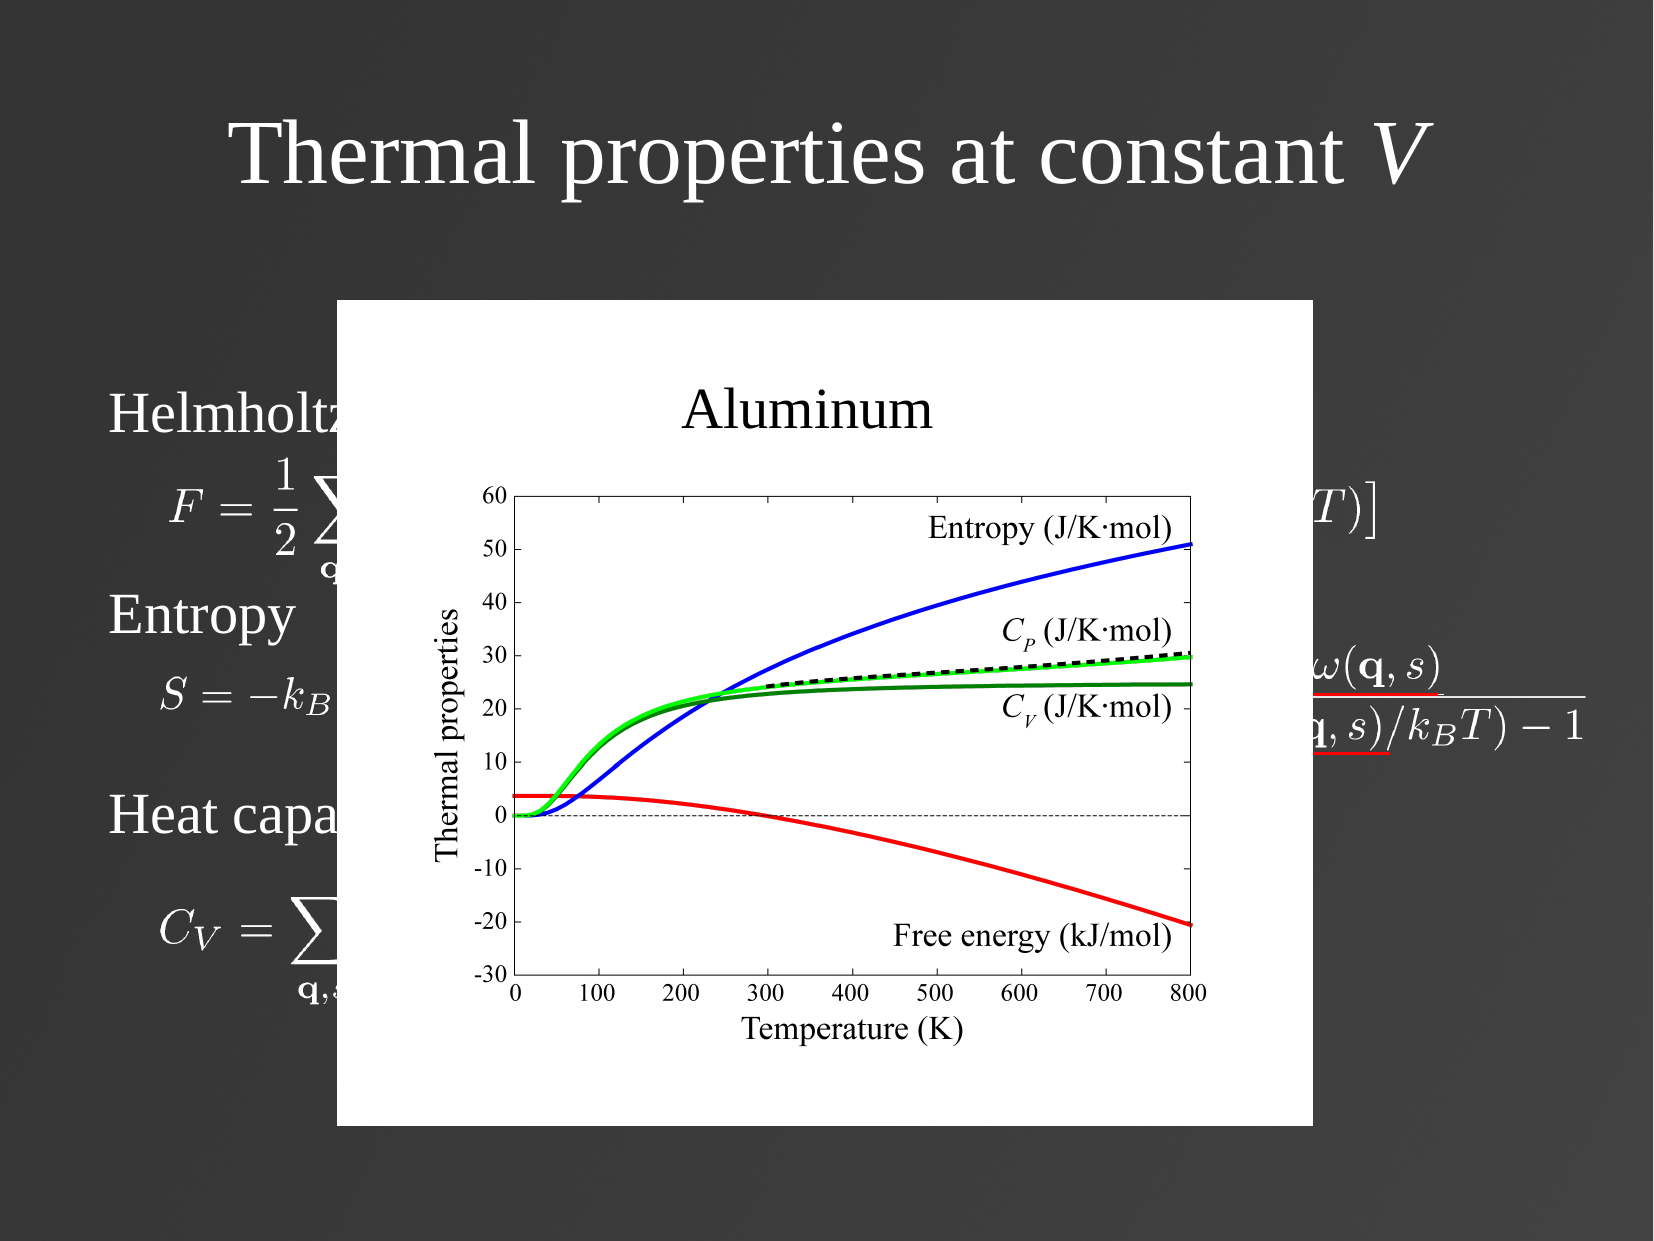

# Thermal properties at constant V
Aluminum
Helmholtz free energy
Entropy
Heat capacity at constant volume